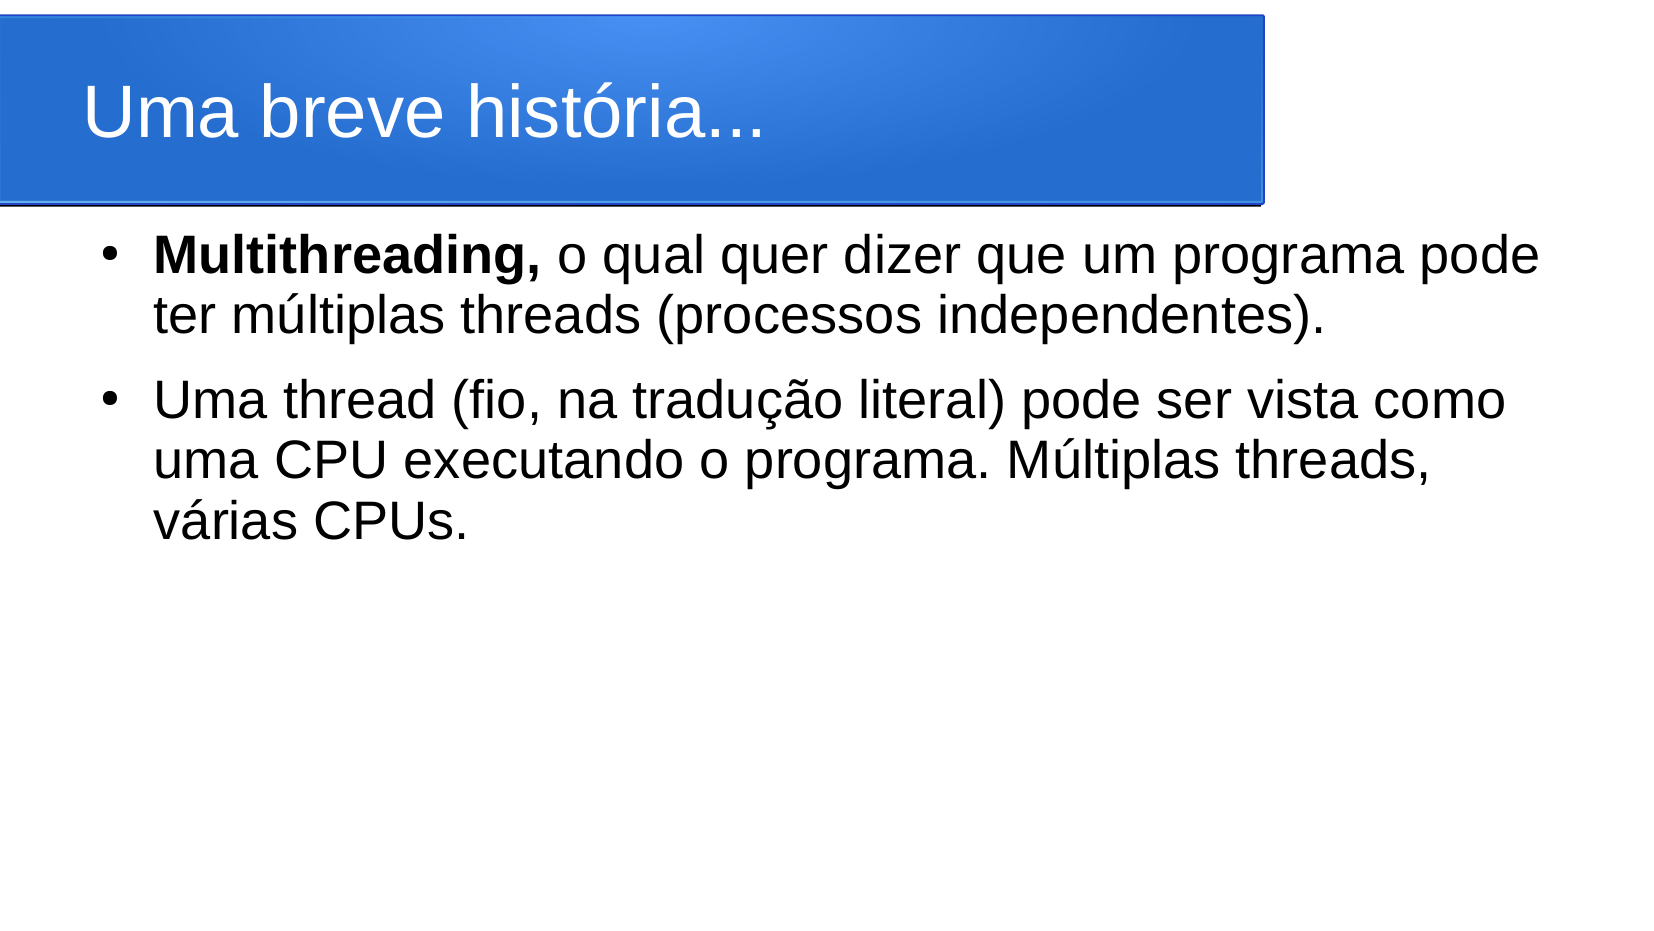

# Uma breve história...
Multithreading, o qual quer dizer que um programa pode ter múltiplas threads (processos independentes).
Uma thread (fio, na tradução literal) pode ser vista como uma CPU executando o programa. Múltiplas threads, várias CPUs.